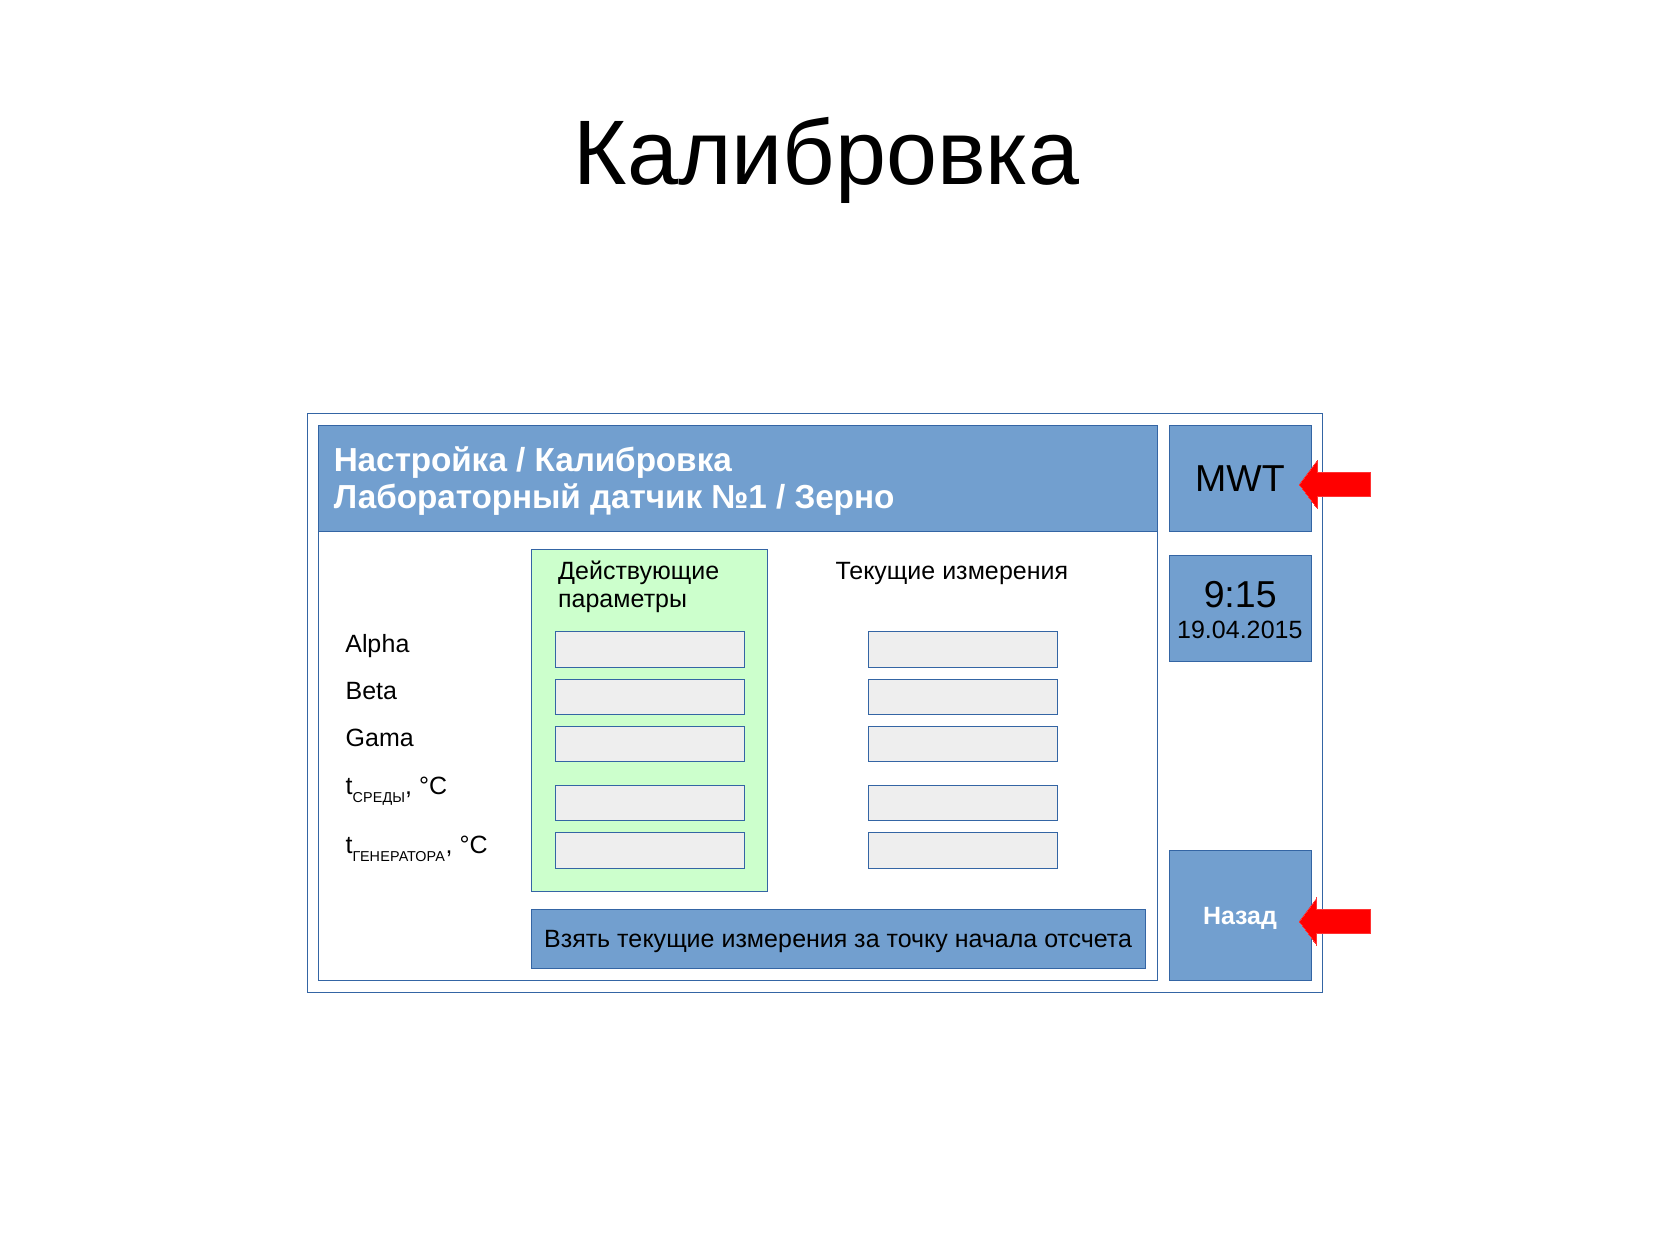

# Калибровка
Настройка / Калибровка
Лабораторный датчик №1 / Зерно
MWT
Действующие параметры
Текущие измерения
9:15
19.04.2015
Alpha
Beta
Gama
tСРЕДЫ, °С
tГЕНЕРАТОРА, °С
Назад
Взять текущие измерения за точку начала отсчета